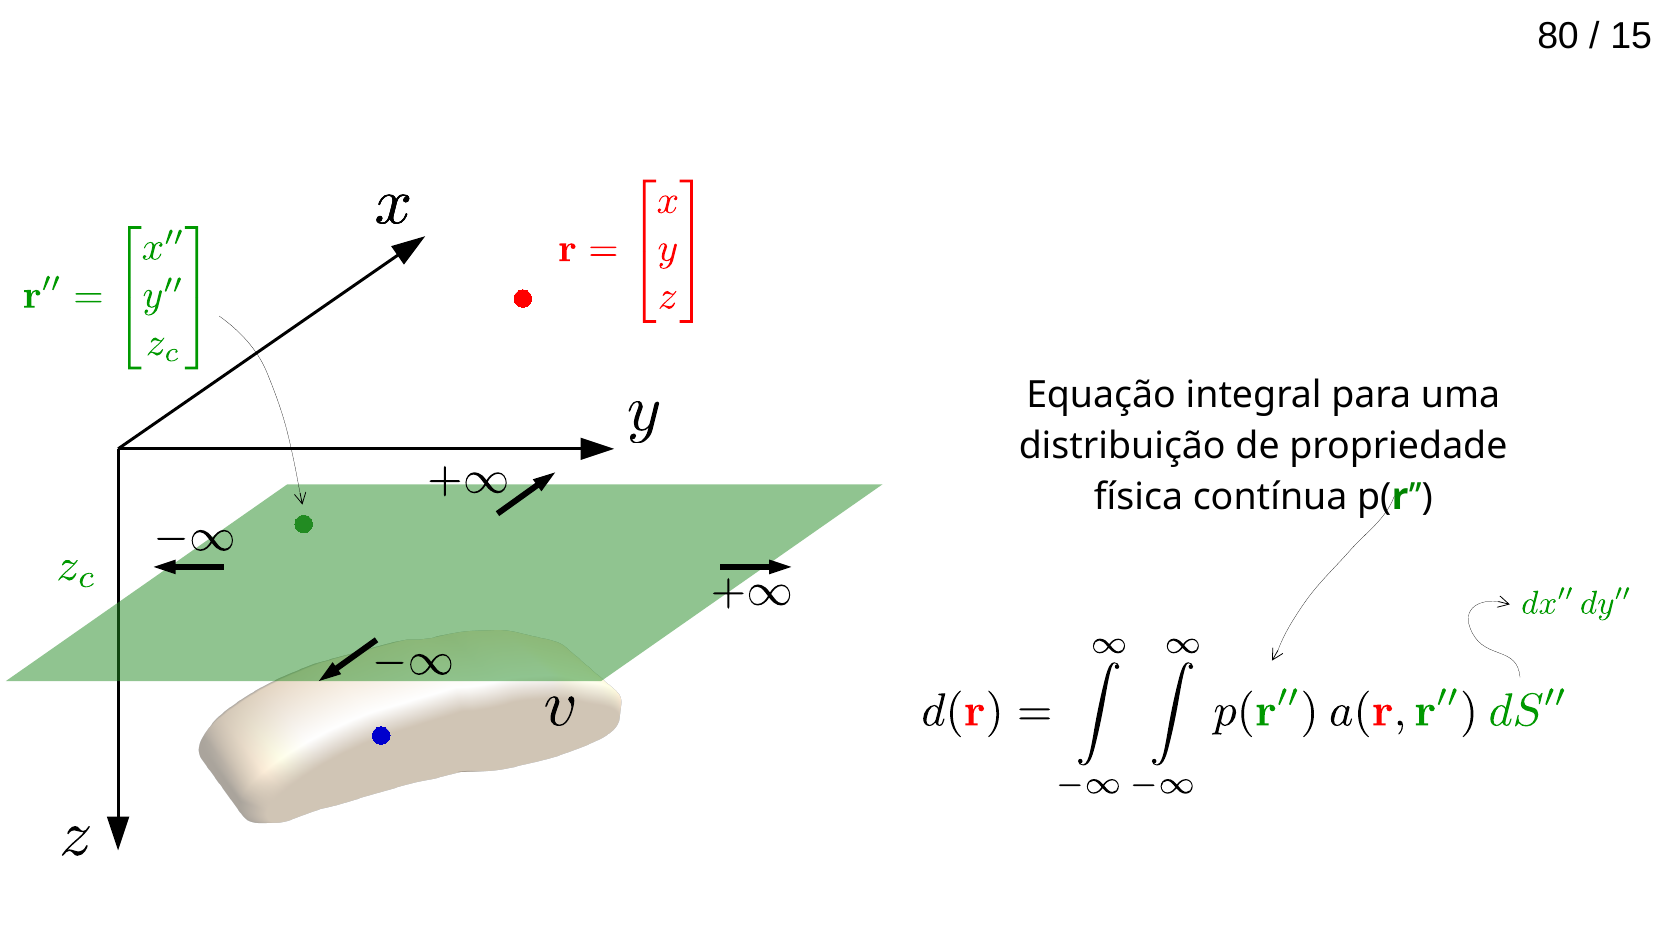

Equação integral para uma distribuição de propriedade física contínua p(r’’)